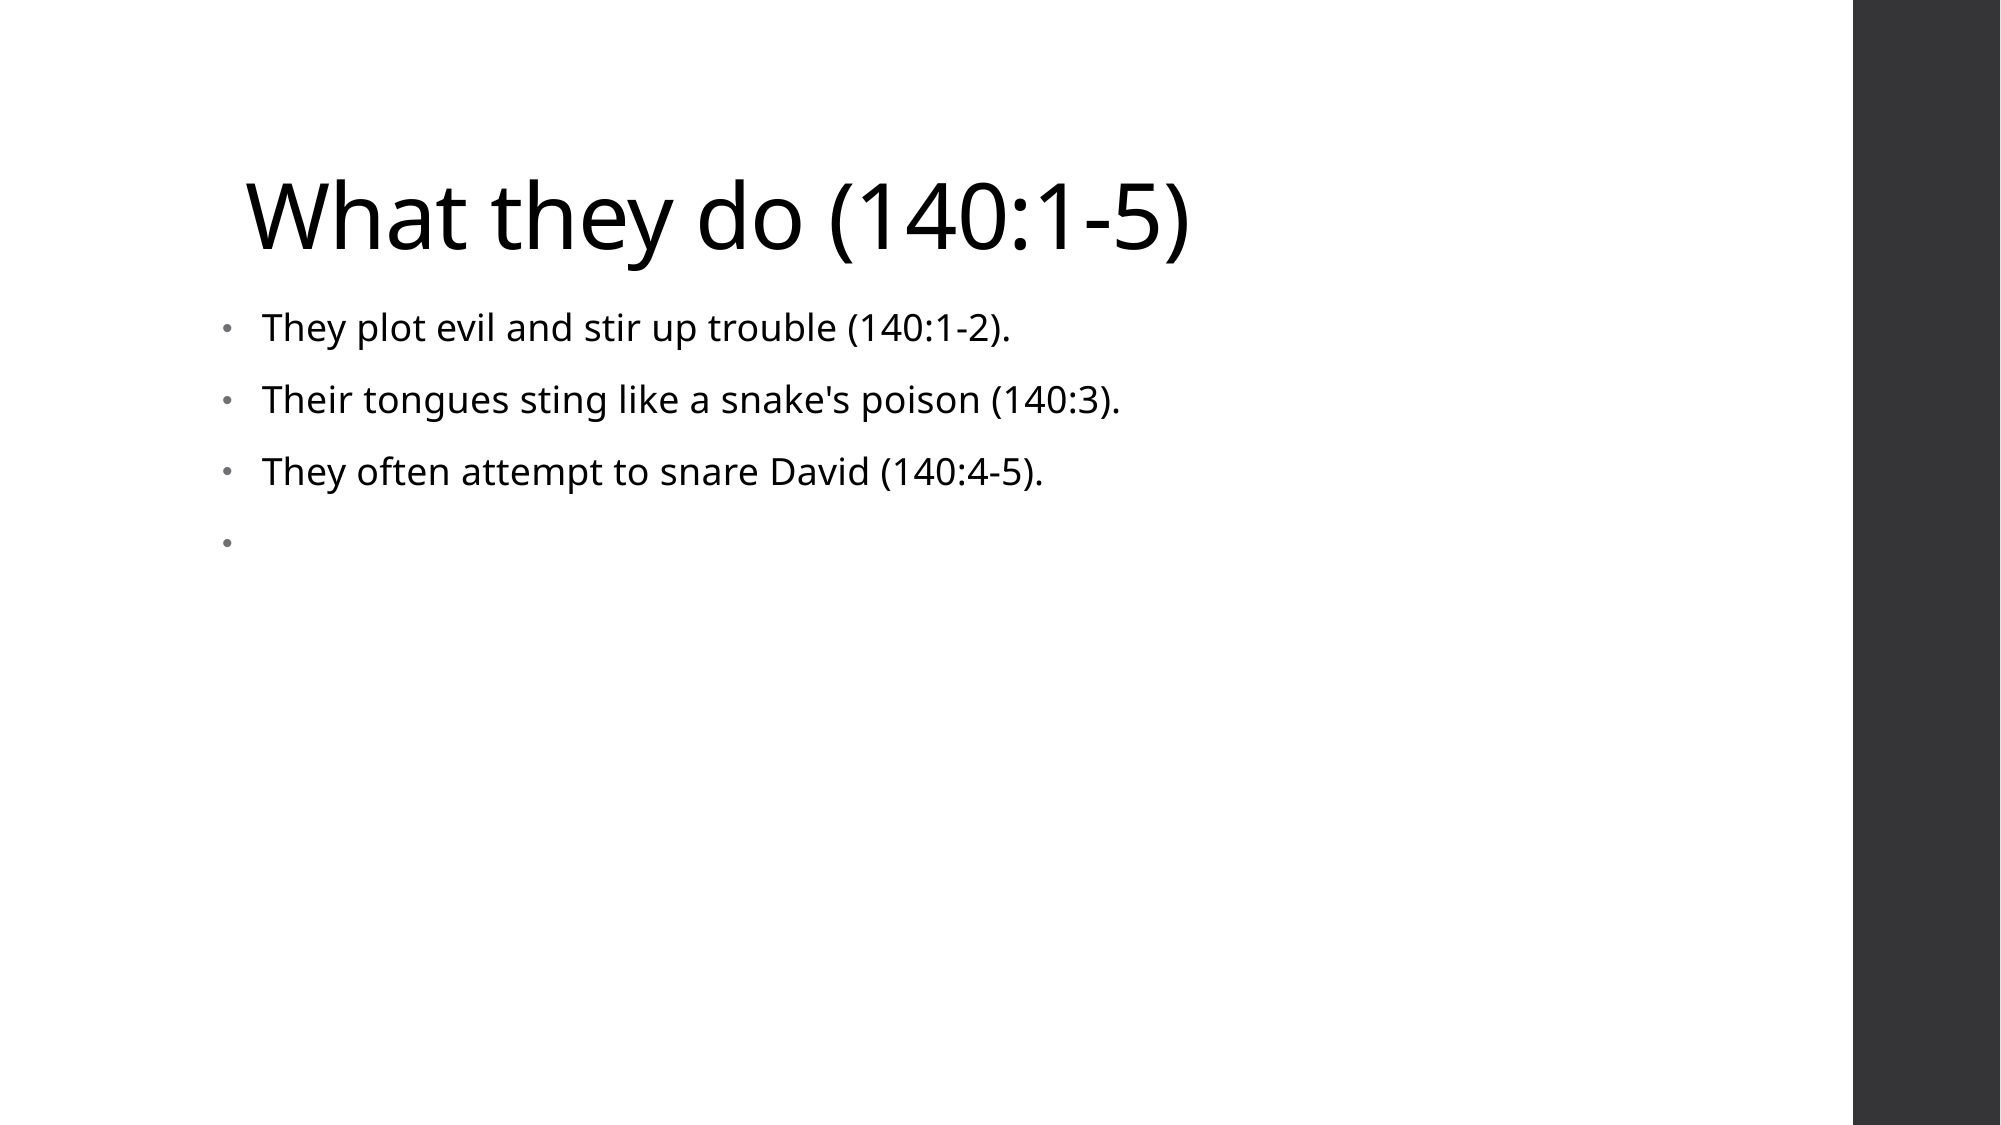

# What they do (140:1-5)
 They plot evil and stir up trouble (140:1-2).
 Their tongues sting like a snake's poison (140:3).
 They often attempt to snare David (140:4-5).